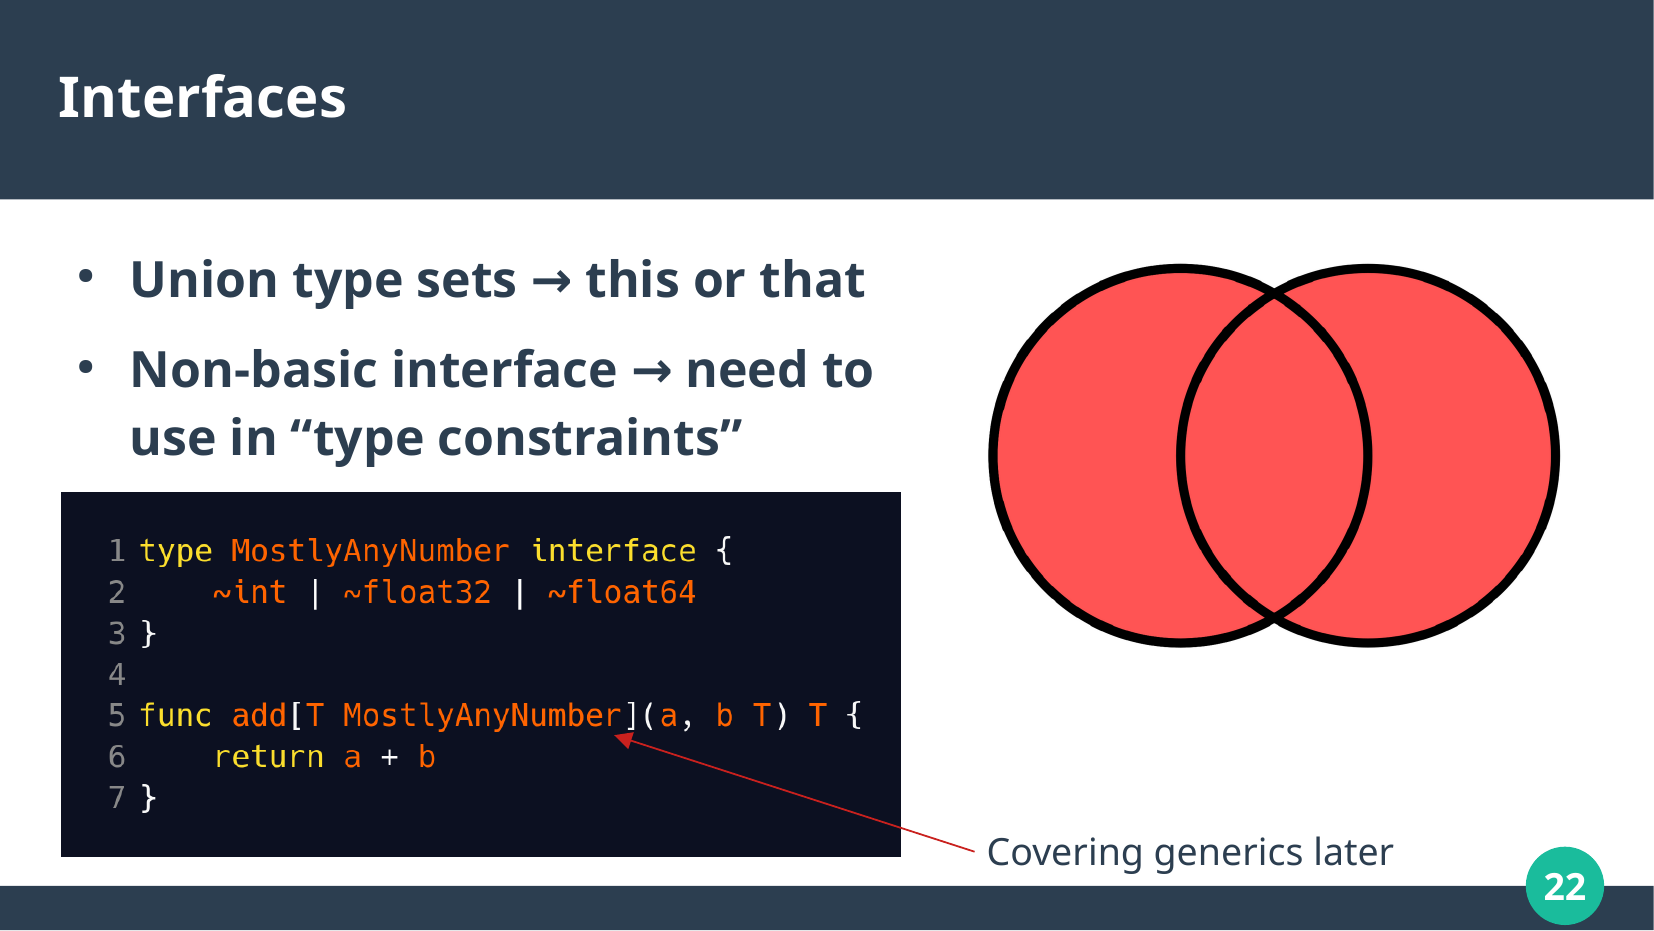

# Interfaces
Union type sets → this or that
Non-basic interface → need to use in “type constraints”
Covering generics later